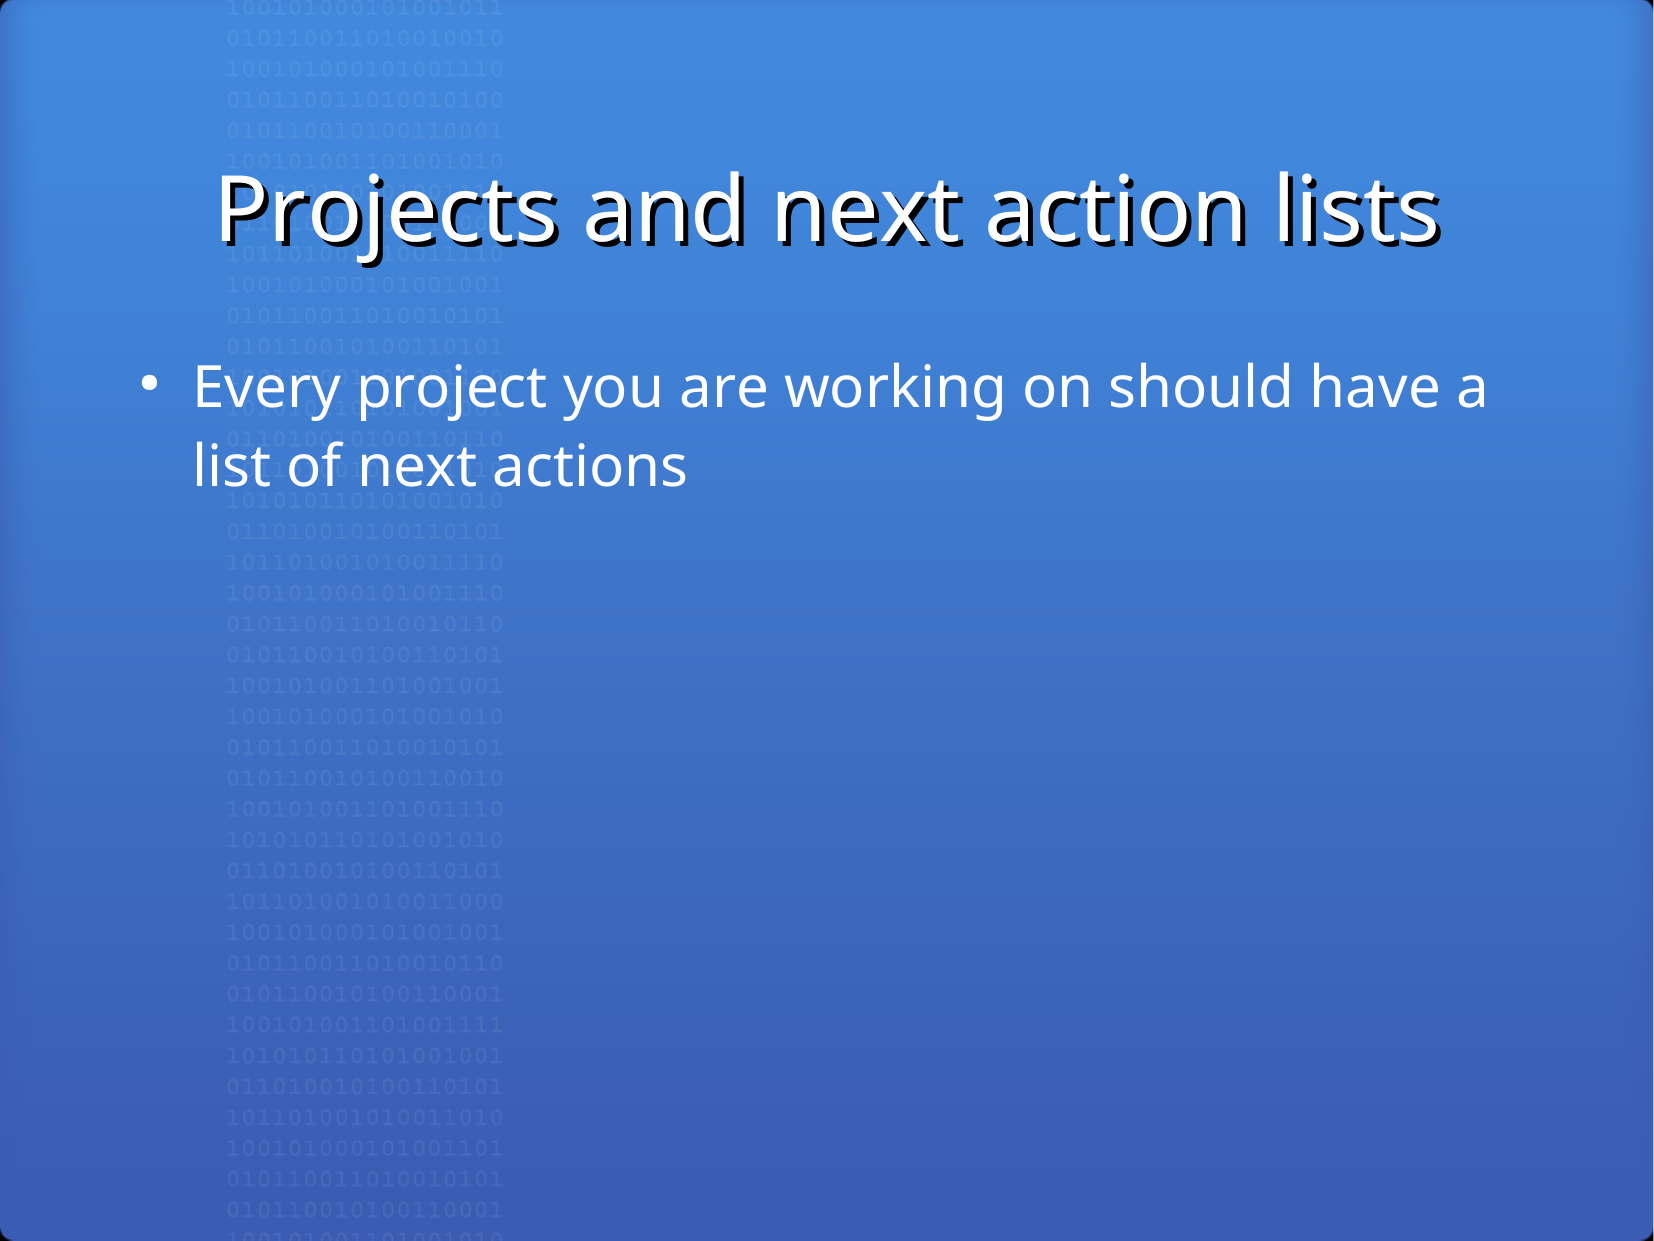

# Projects and next action lists
Every project you are working on should have a list of next actions